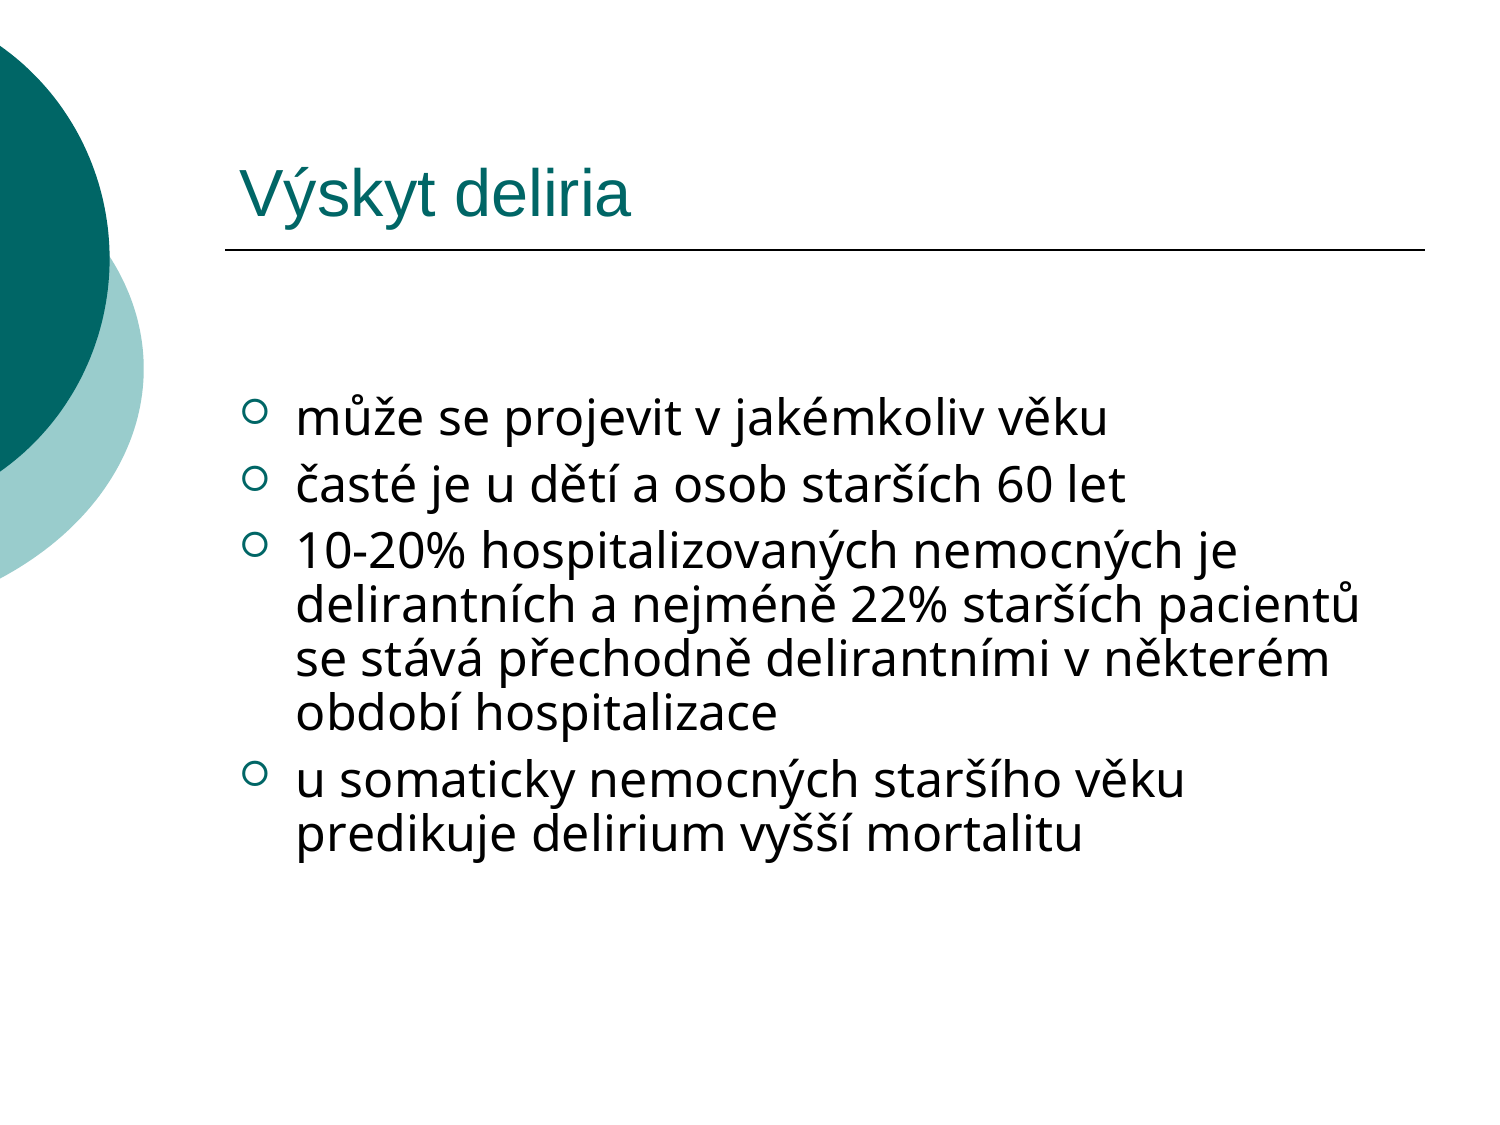

# Výskyt deliria
může se projevit v jakémkoliv věku
časté je u dětí a osob starších 60 let
10-20% hospitalizovaných nemocných je delirantních a nejméně 22% starších pacientů se stává přechodně delirantními v některém období hospitalizace
u somaticky nemocných staršího věku predikuje delirium vyšší mortalitu